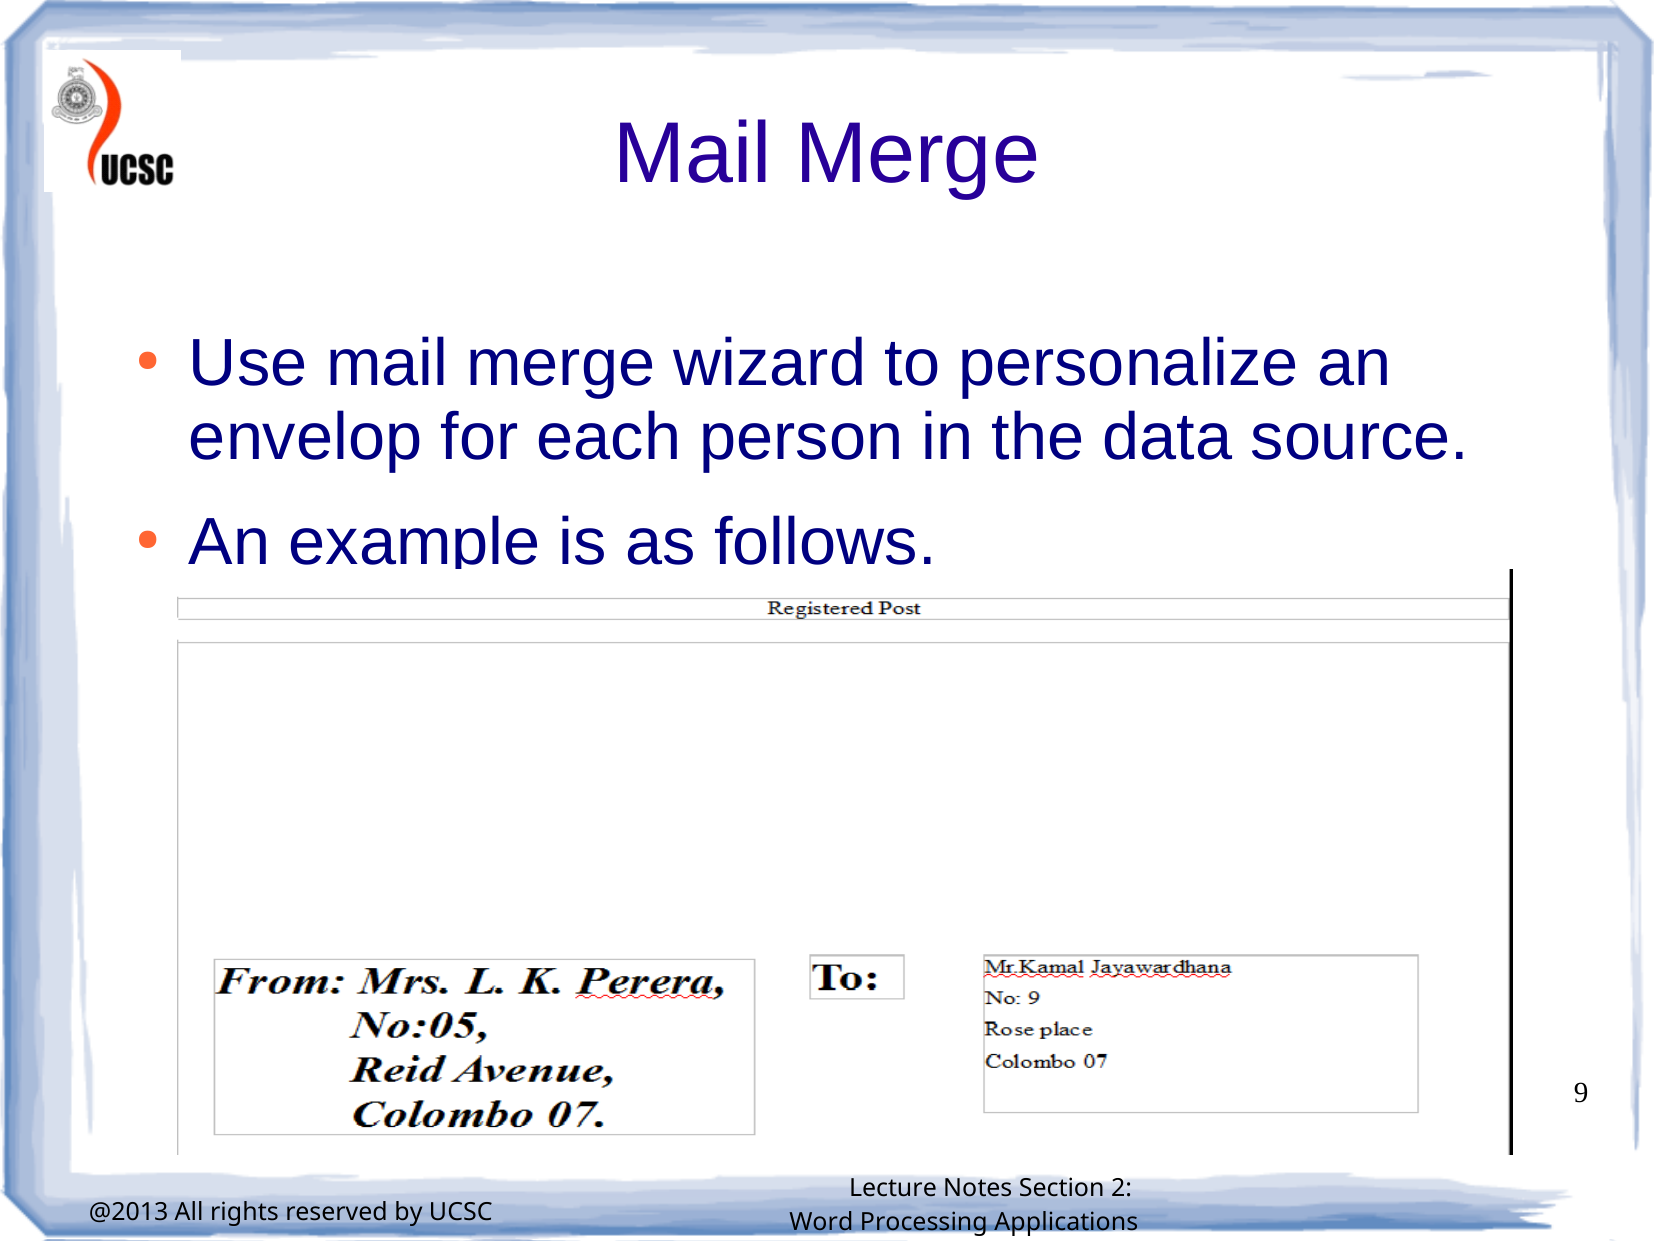

# Mail Merge
Use mail merge wizard to personalize an envelop for each person in the data source.
An example is as follows.
9